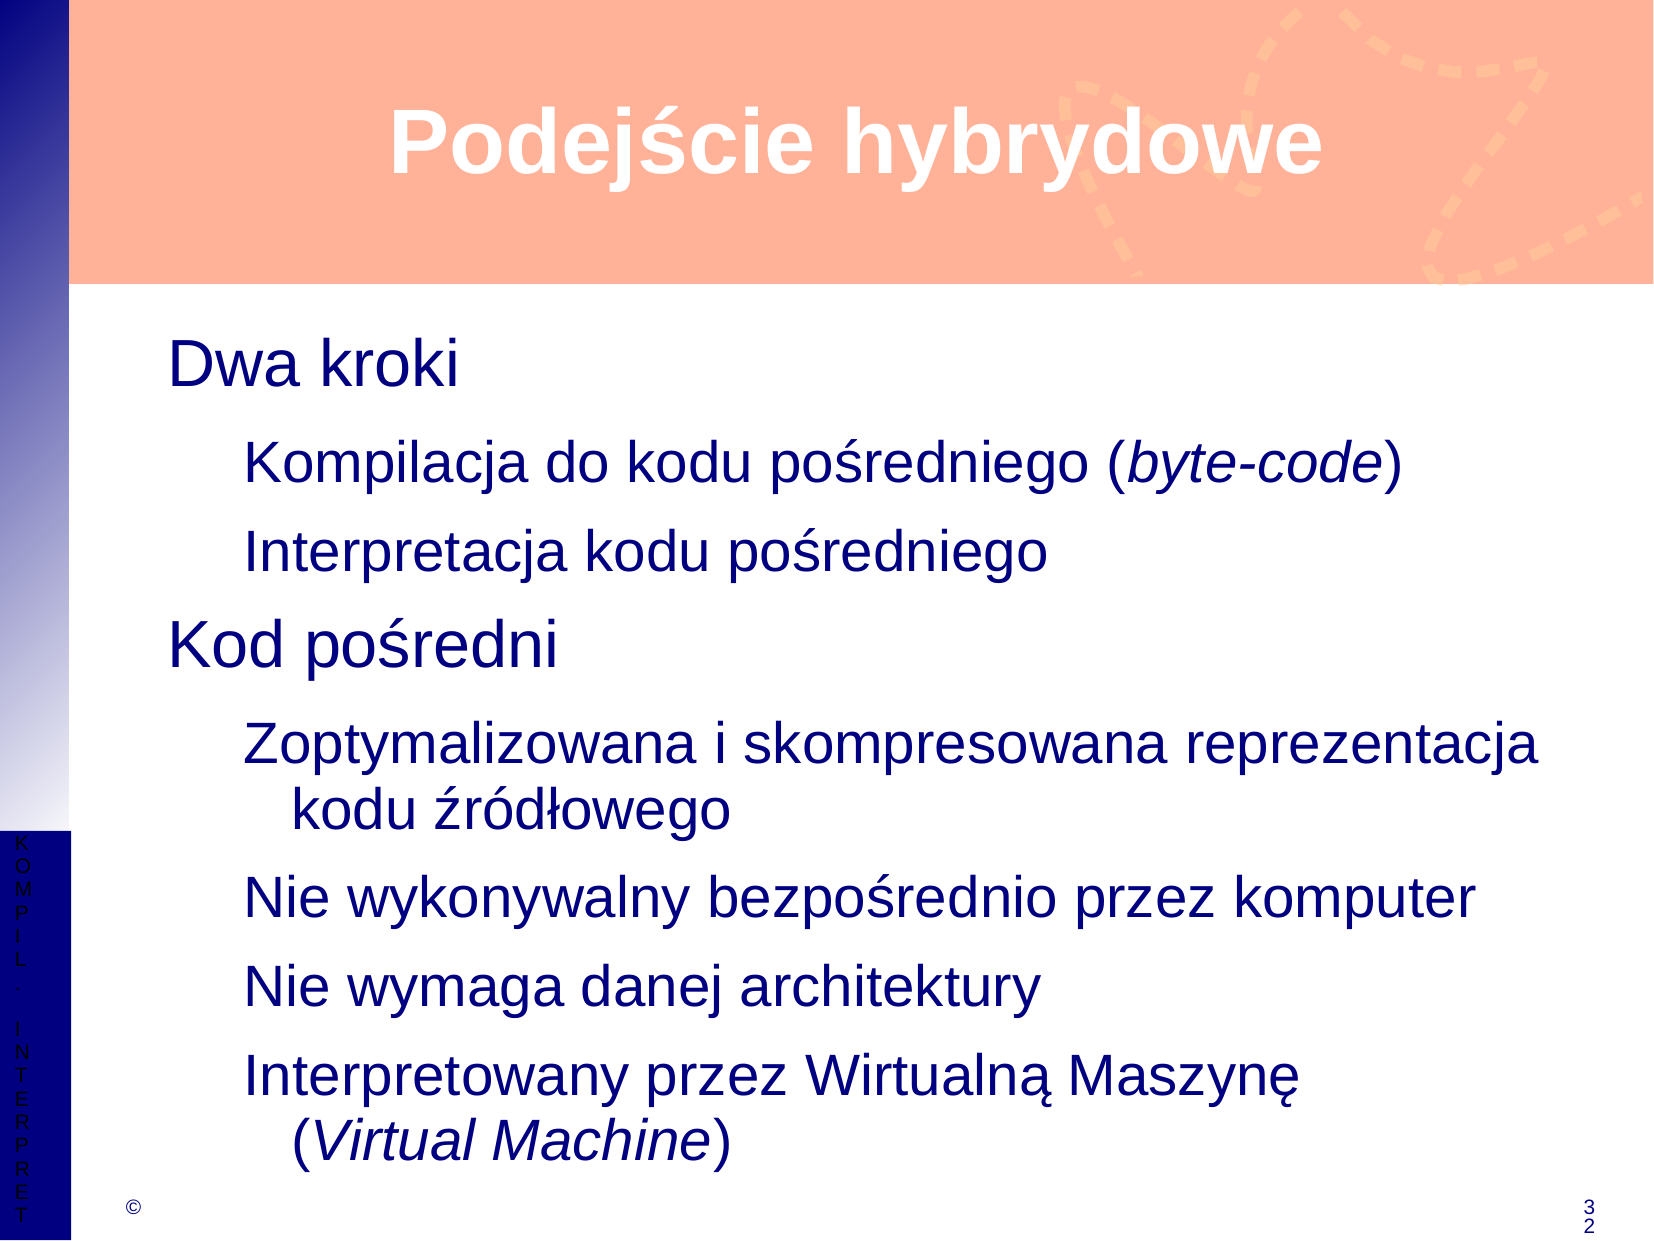

# Podejście hybrydowe
Dwa kroki
Kompilacja do kodu pośredniego (byte-code)
Interpretacja kodu pośredniego
Kod pośredni
Zoptymalizowana i skompresowana reprezentacja kodu źródłowego
Nie wykonywalny bezpośrednio przez komputer
Nie wymaga danej architektury
Interpretowany przez Wirtualną Maszynę
(Virtual Machine)
K
O
M
P
I
L
.
I
N
T
E
R
P
R
E
T